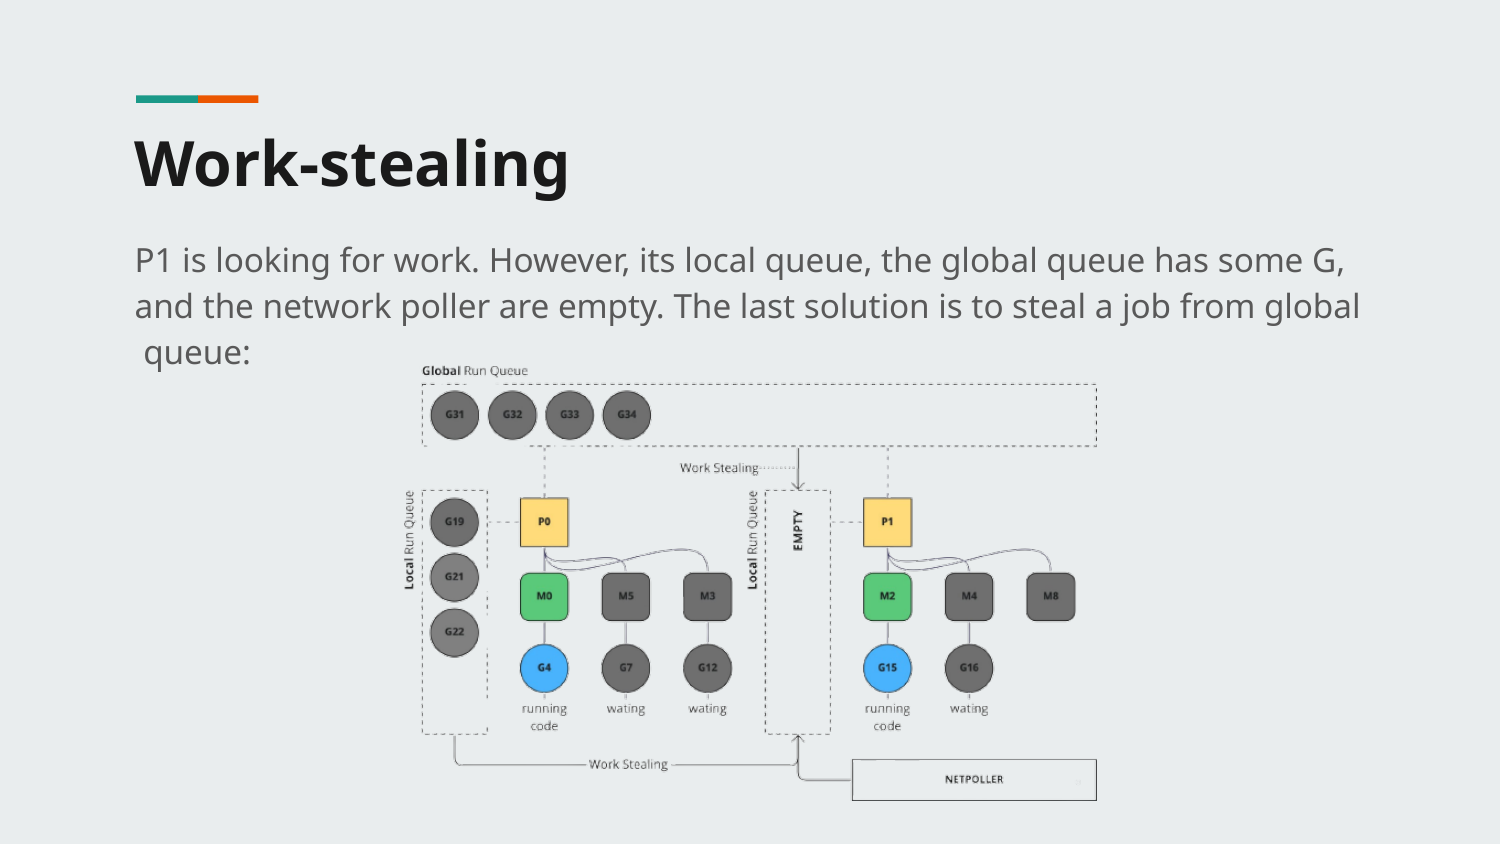

# Work-stealing
P1 is looking for work. However, its local queue, the global queue has some G, and the network poller are empty. The last solution is to steal a job from global queue: